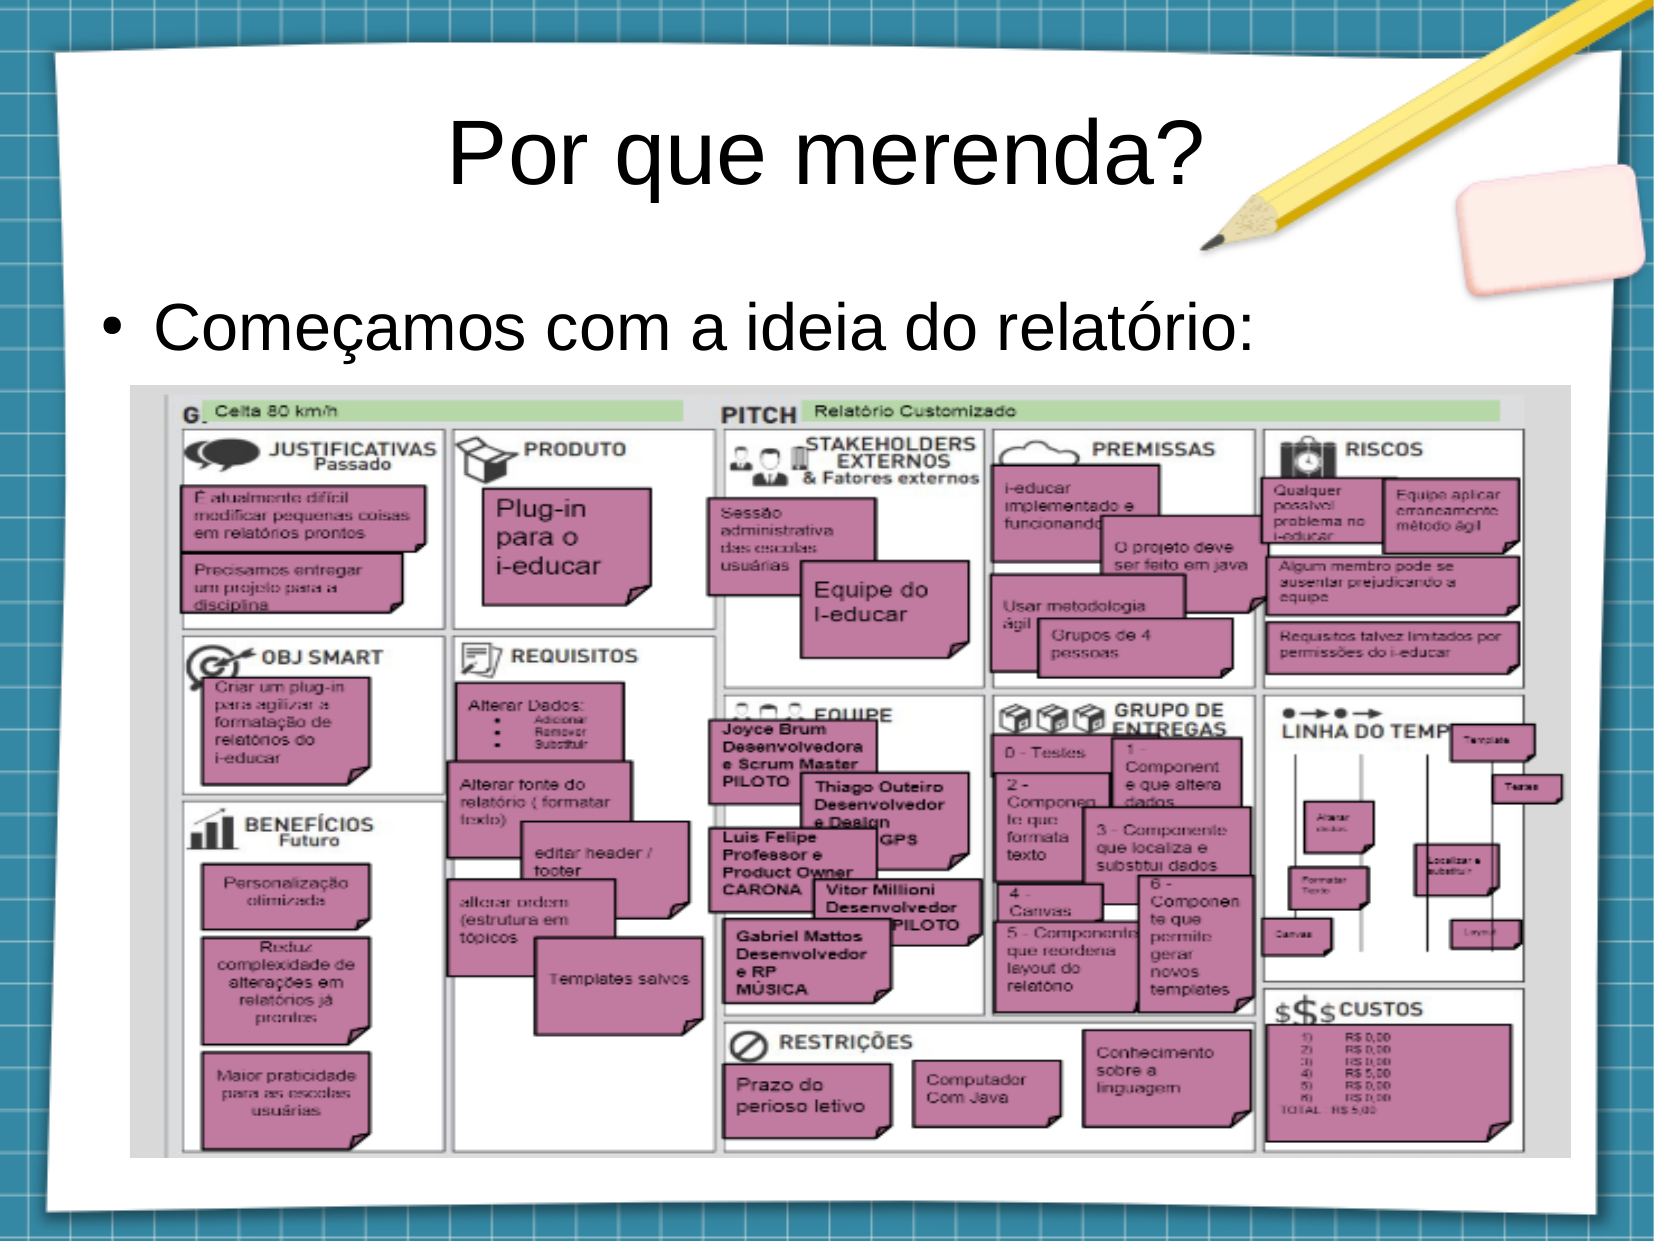

# Por que merenda?
Começamos com a ideia do relatório: